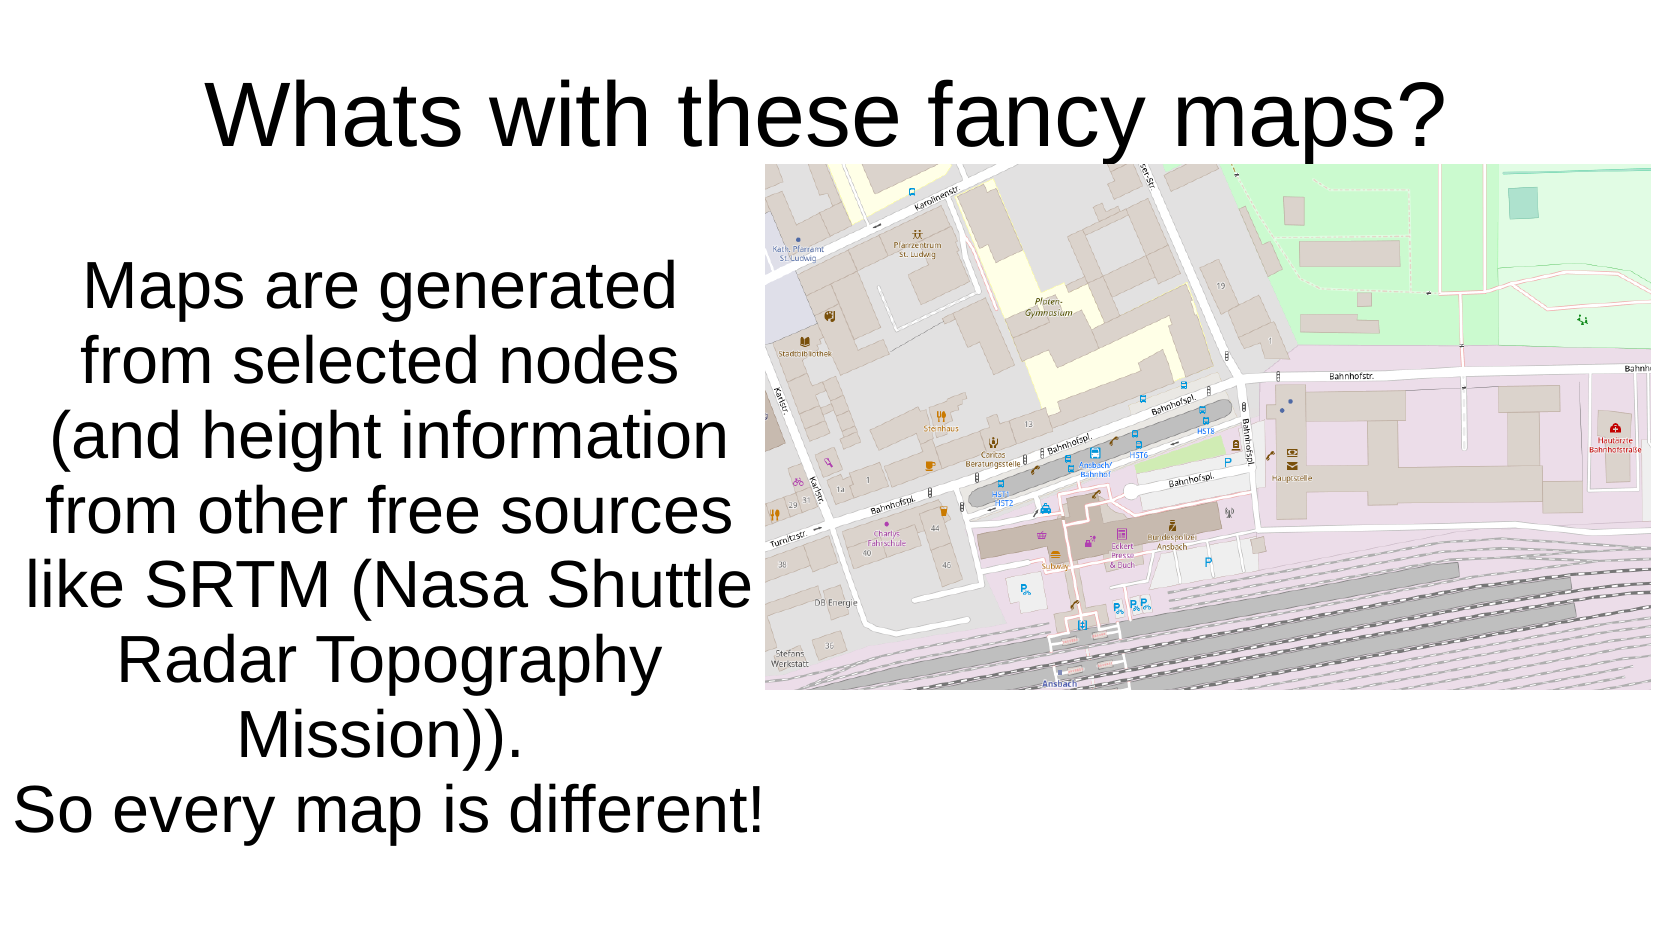

# Whats with these fancy maps?
Maps are generated
from selected nodes
(and height information from other free sources like SRTM (Nasa Shuttle Radar Topography Mission)).
So every map is different!